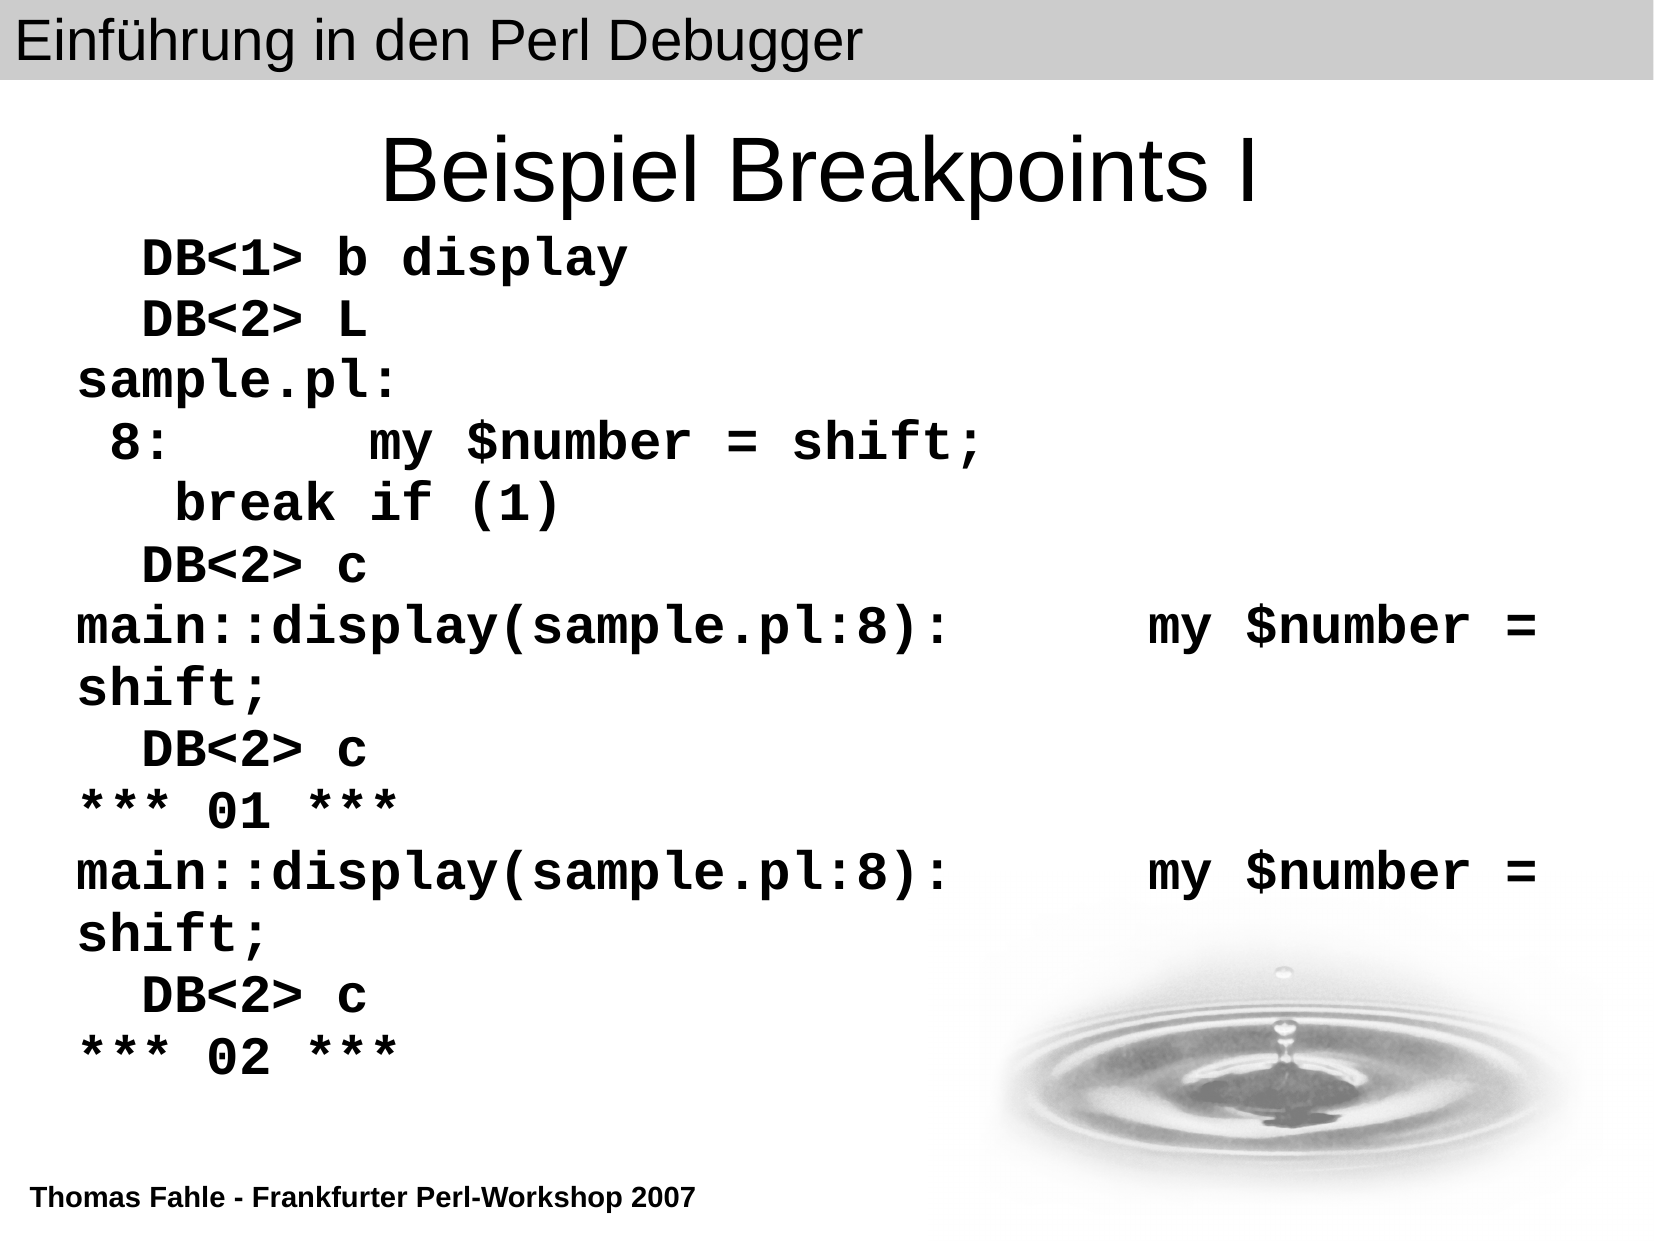

# Beispiel Breakpoints I
 DB<1> b display
 DB<2> L
sample.pl:
 8: my $number = shift;
 break if (1)
 DB<2> c
main::display(sample.pl:8): my $number = shift;
 DB<2> c
*** 01 ***
main::display(sample.pl:8): my $number = shift;
 DB<2> c
*** 02 ***